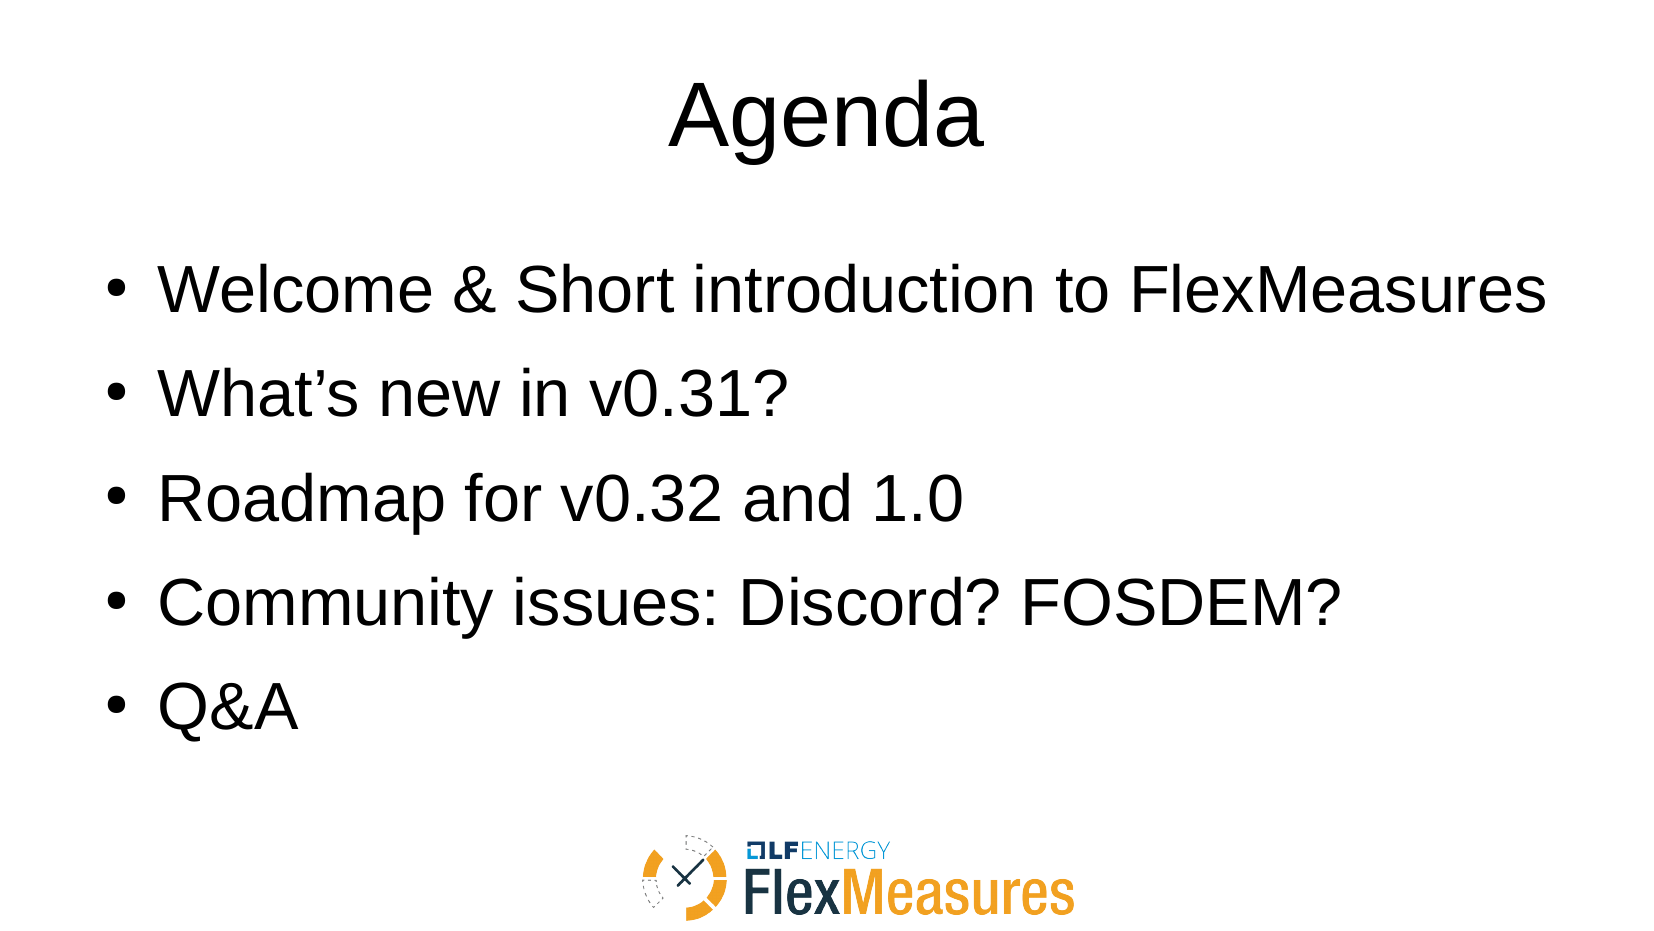

# Agenda
Welcome & Short introduction to FlexMeasures
What’s new in v0.31?
Roadmap for v0.32 and 1.0
Community issues: Discord? FOSDEM?
Q&A